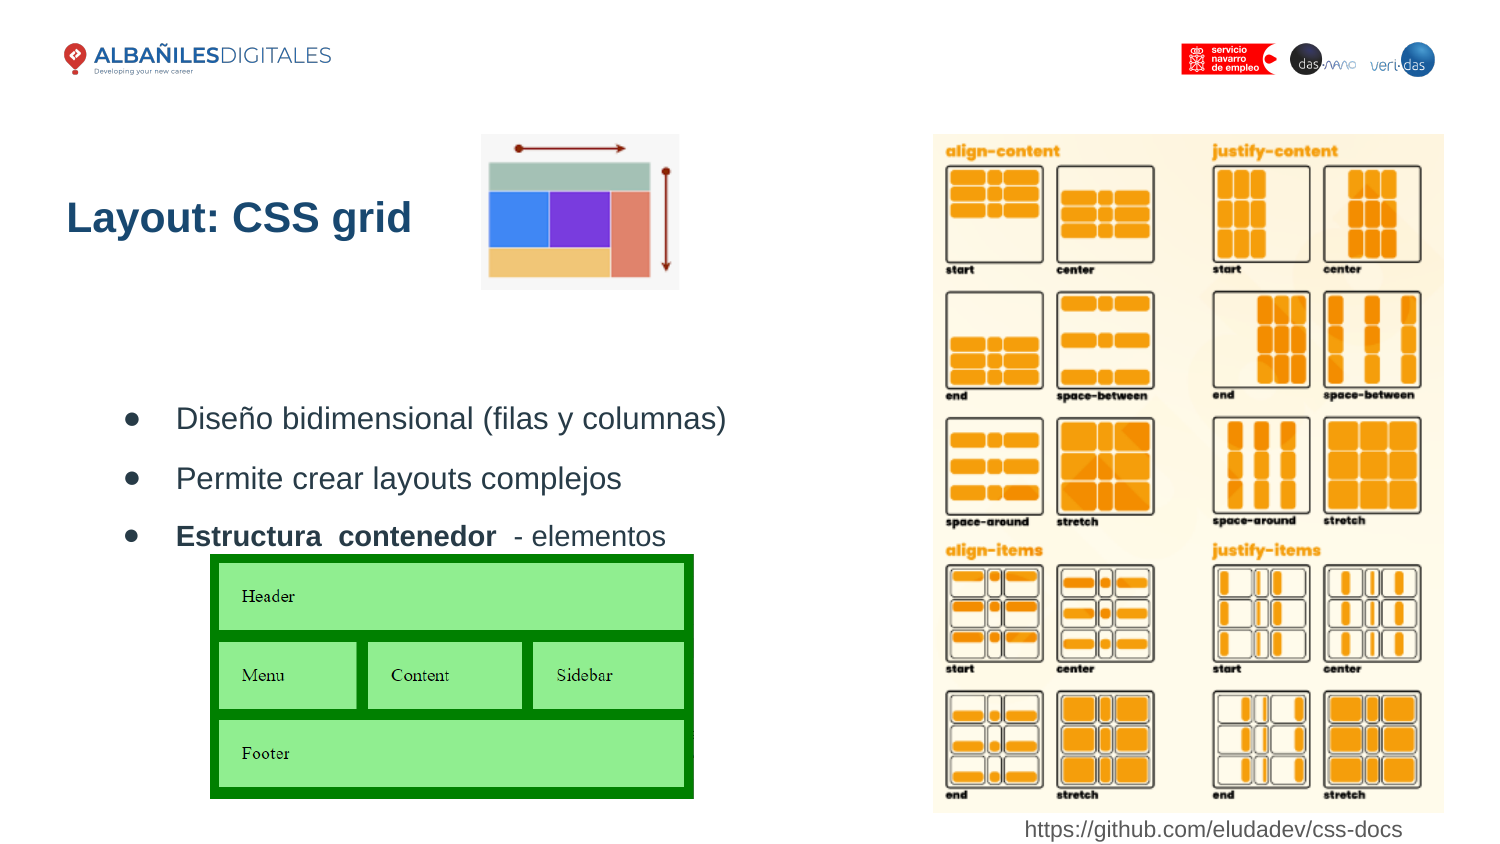

Layout: CSS grid
Diseño bidimensional (filas y columnas)
Permite crear layouts complejos
Estructura contenedor - elementos
https://github.com/eludadev/css-docs